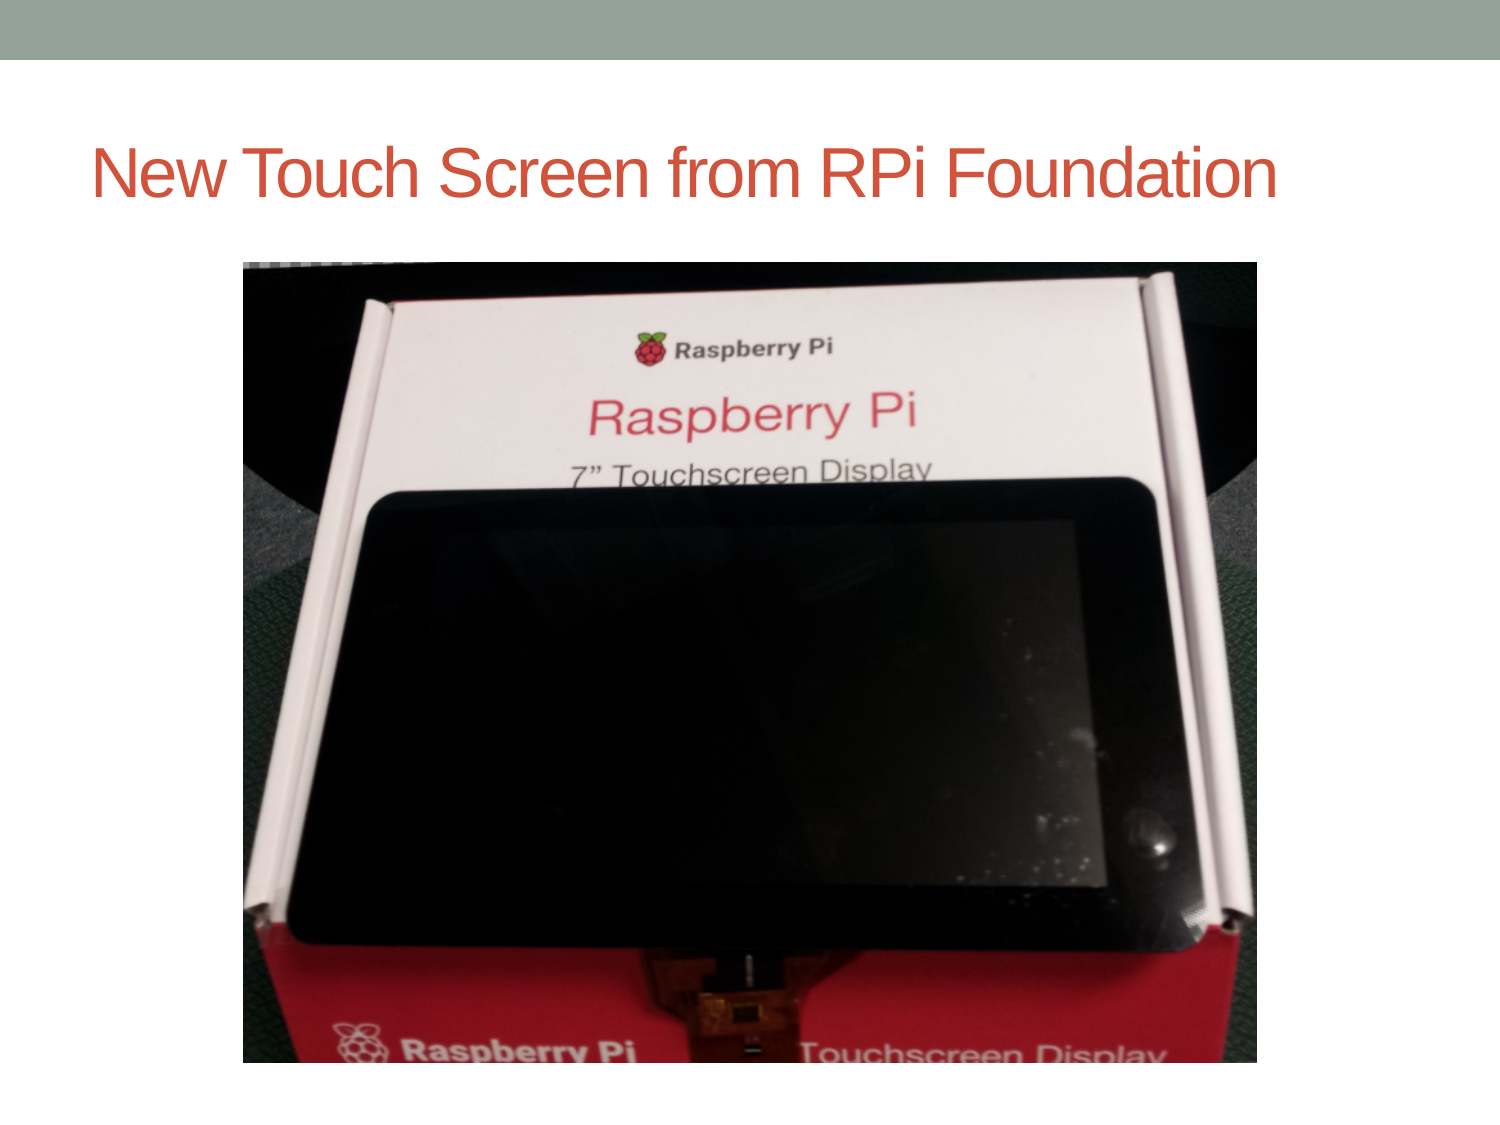

# New Touch Screen from RPi Foundation